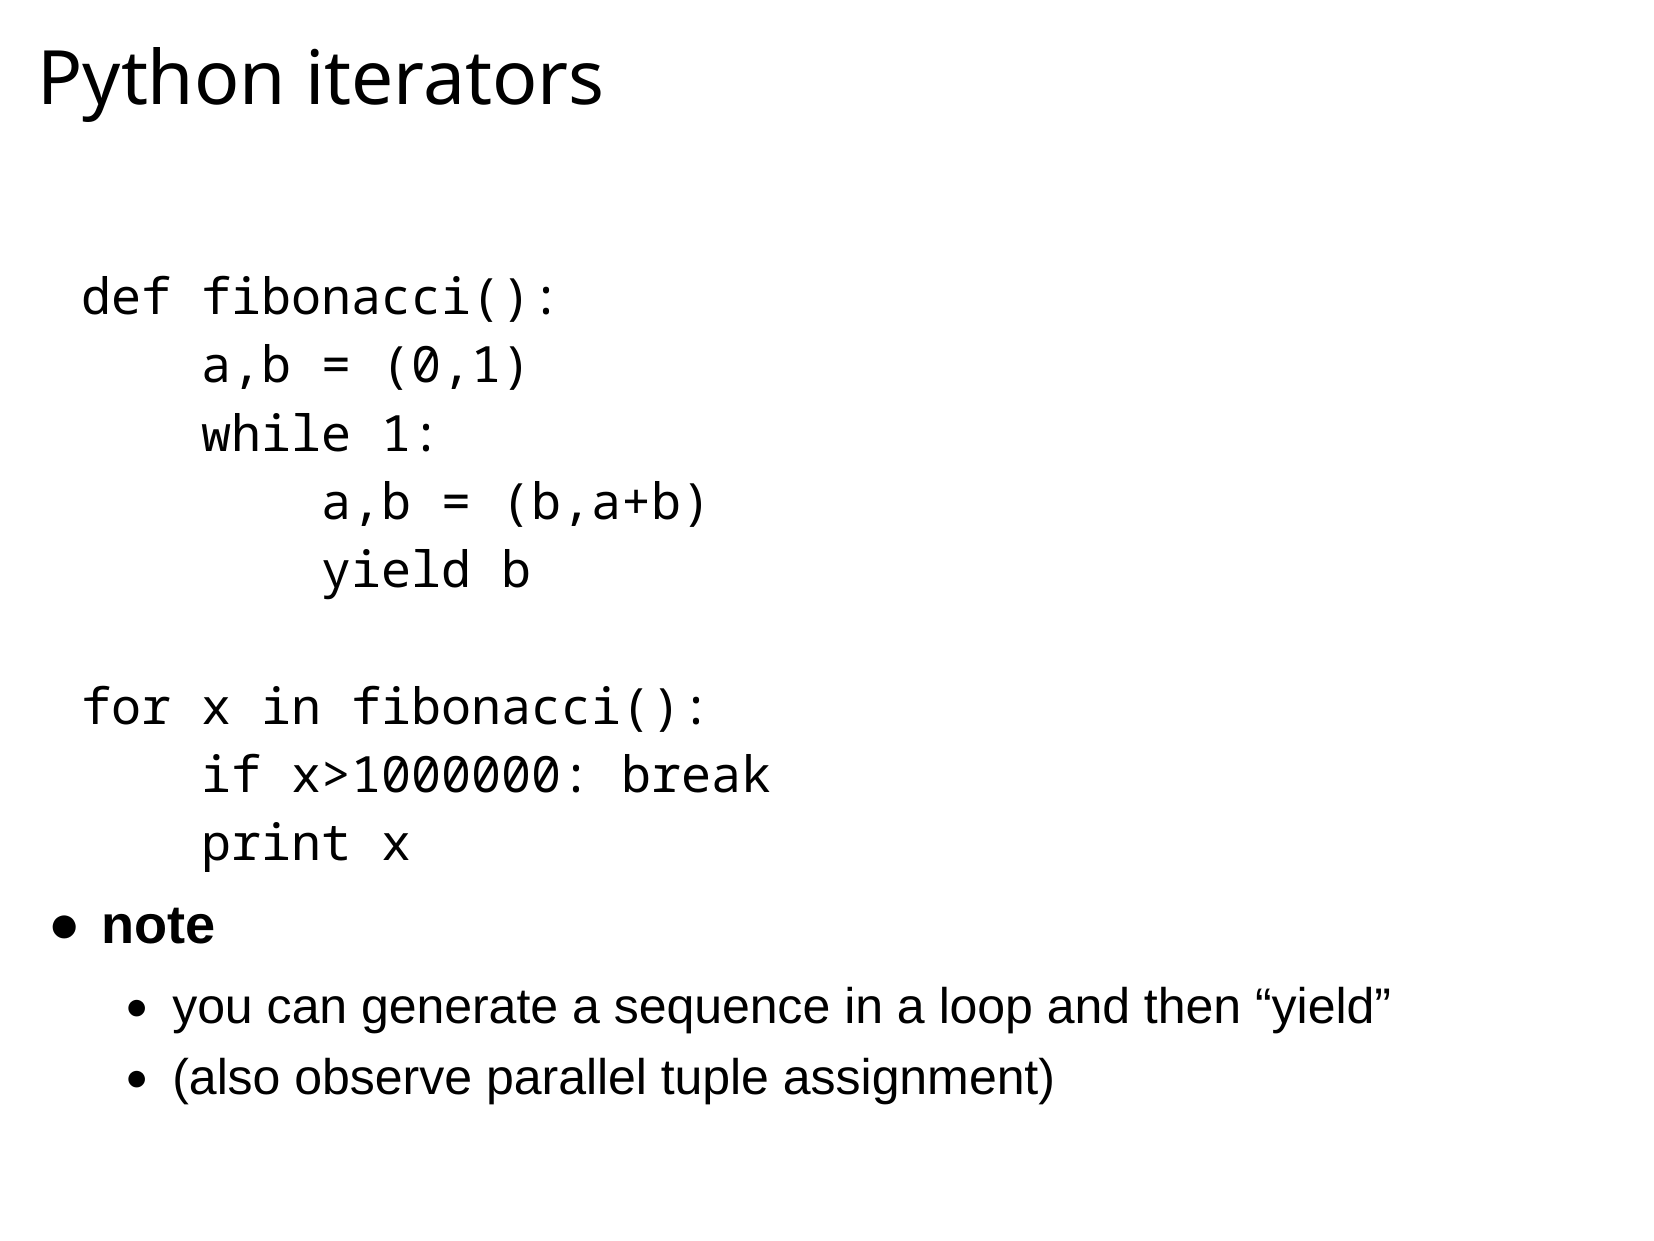

# Python iterators
def fibonacci():
 a,b = (0,1)
 while 1:
 a,b = (b,a+b)
 yield b
for x in fibonacci():
 if x>1000000: break
 print x
note
you can generate a sequence in a loop and then “yield”
(also observe parallel tuple assignment)